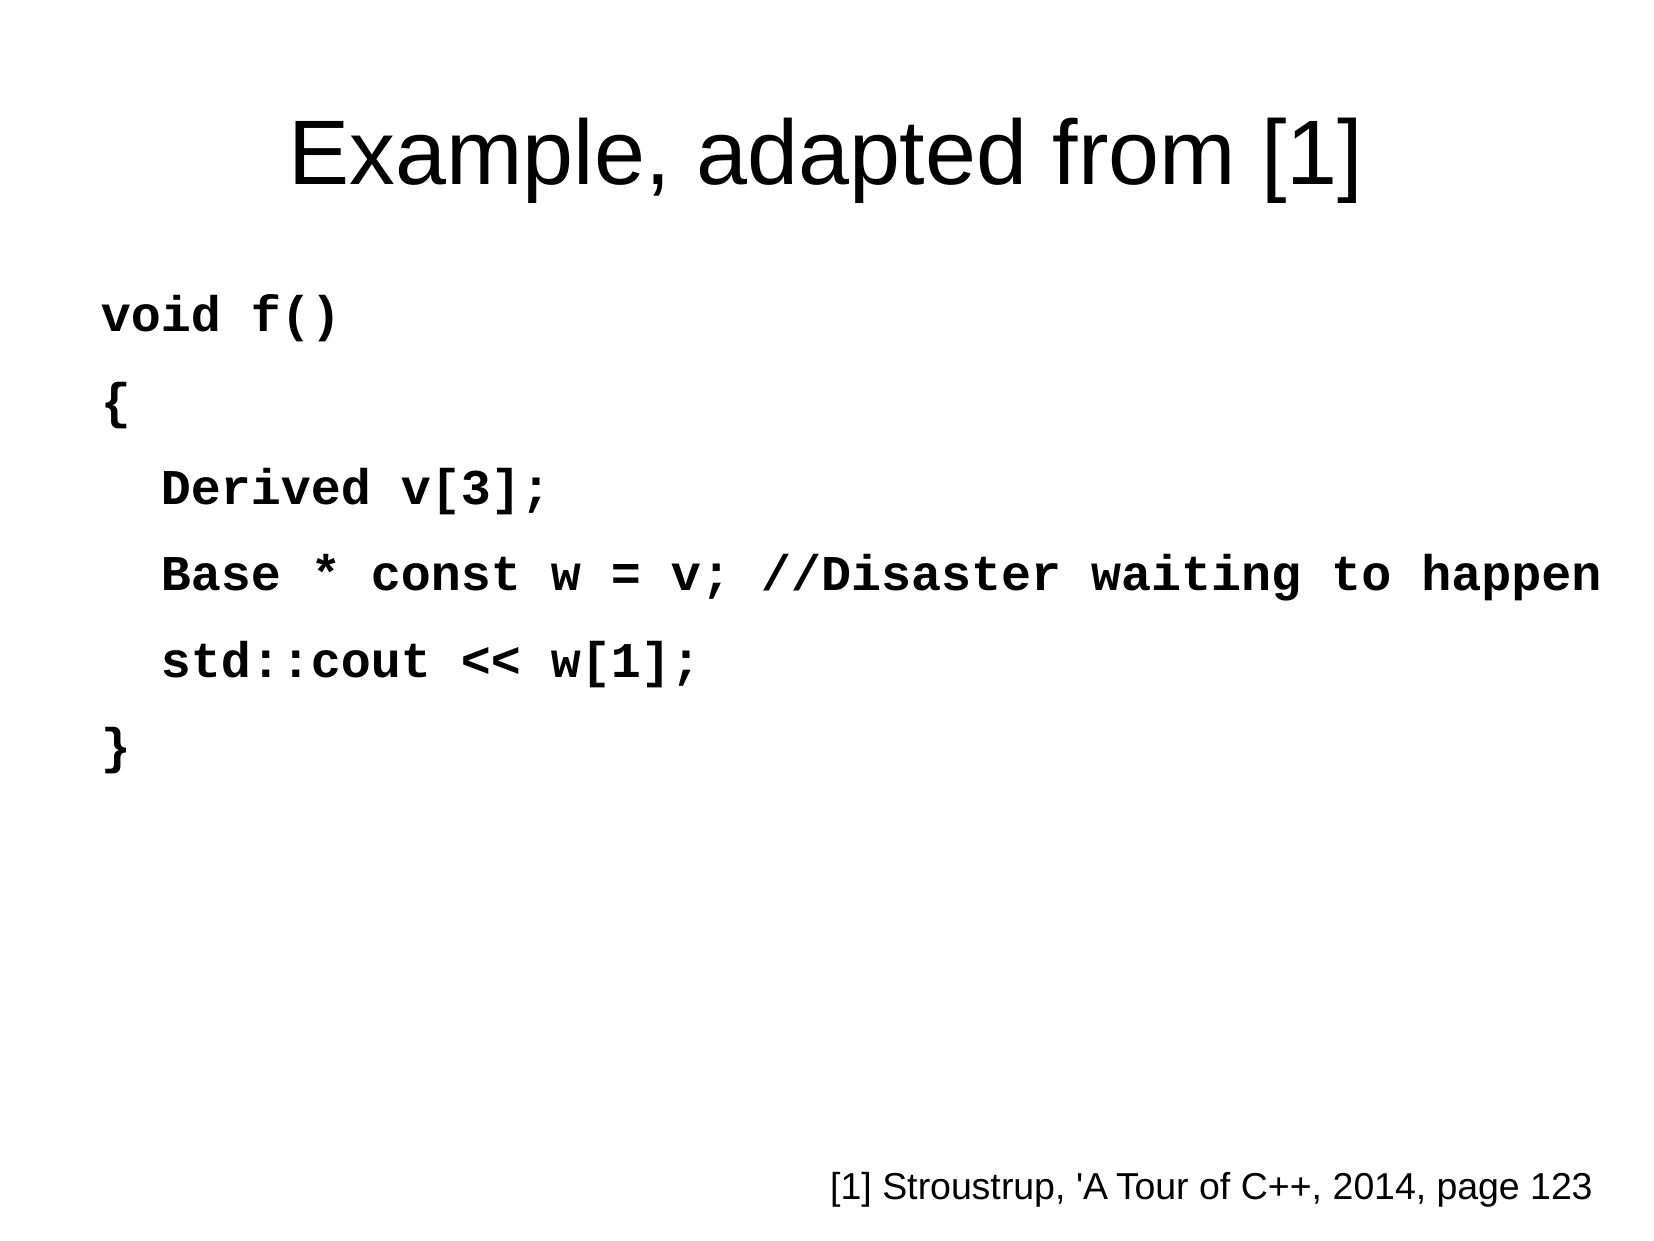

# Example, adapted from [1]
void f()
{
 Derived v[3];
 Base * const w = v; //Disaster waiting to happen
 std::cout << w[1];
}
[1] Stroustrup, 'A Tour of C++, 2014, page 123